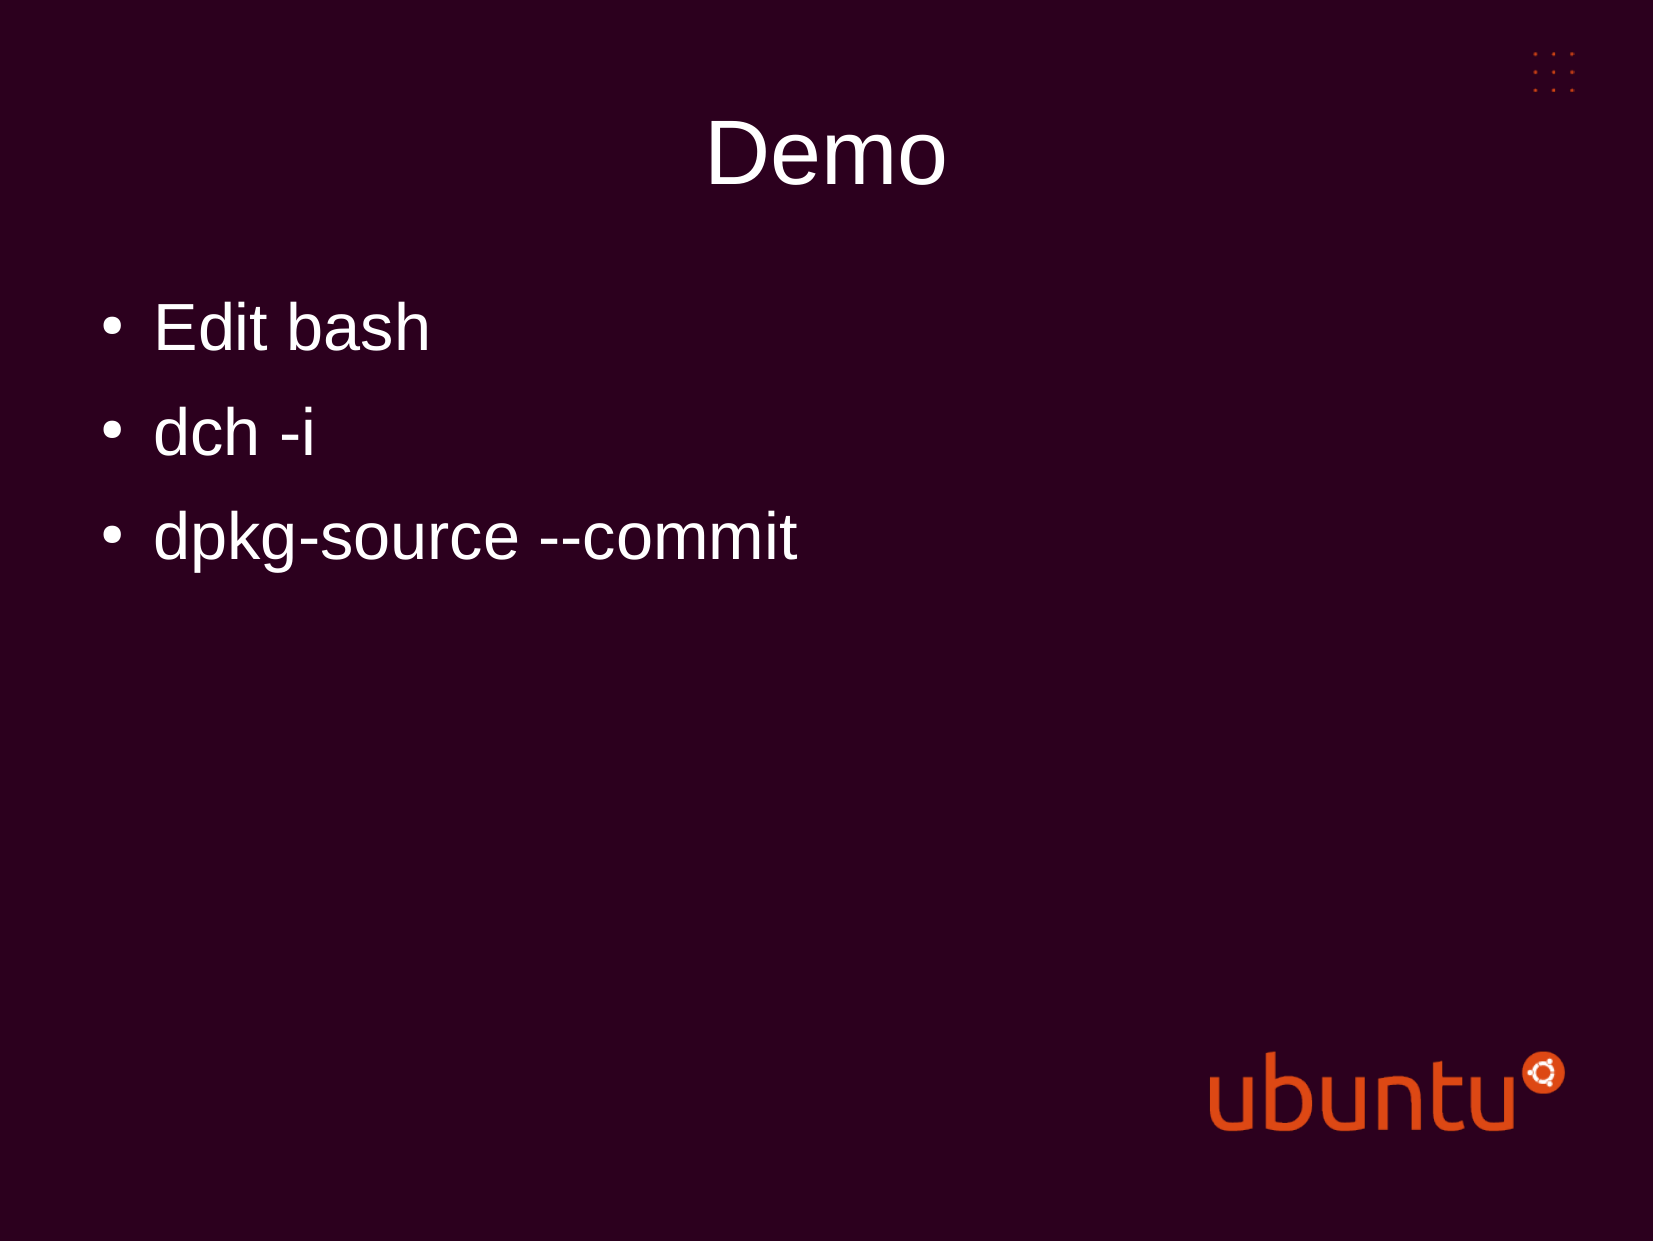

# Demo
Edit bash
dch -i
dpkg-source --commit